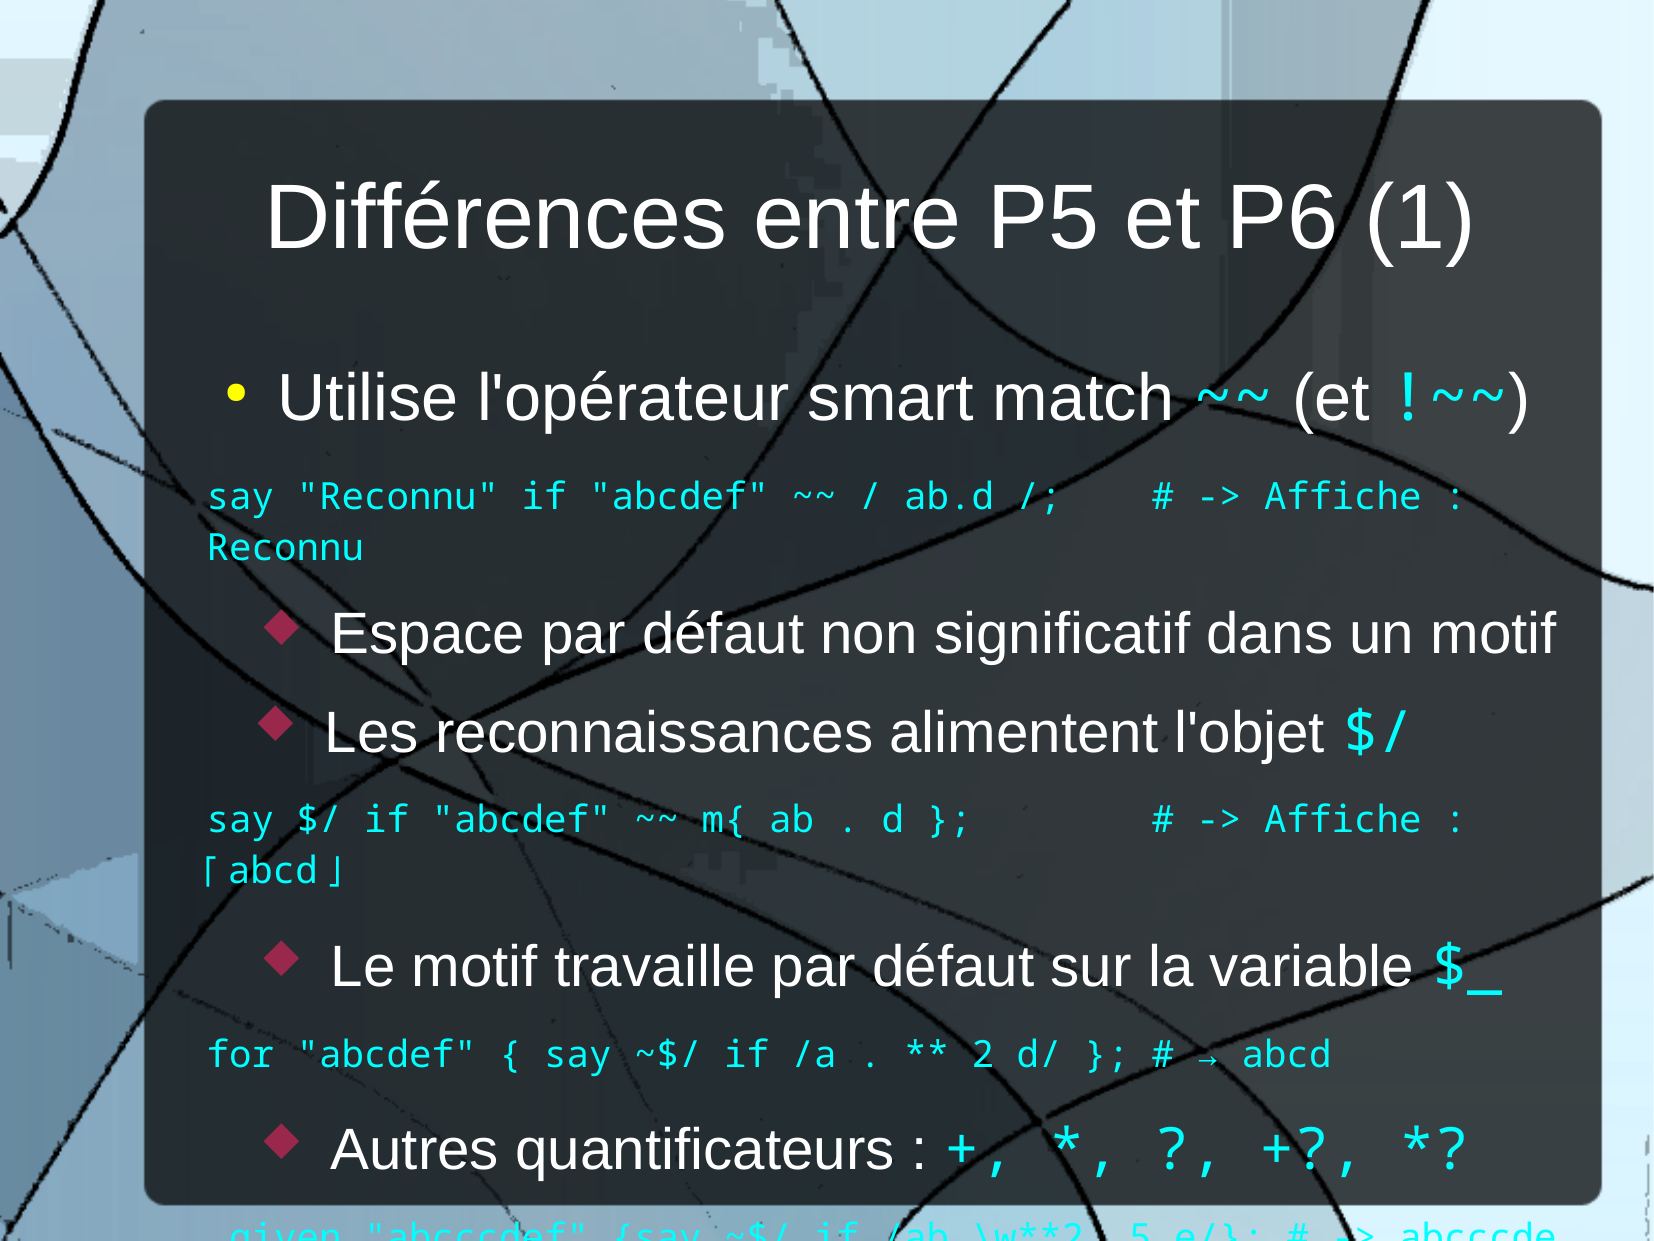

# Différences entre P5 et P6 (1)
Utilise l'opérateur smart match ~~ (et !~~)
say "Reconnu" if "abcdef" ~~ / ab.d /; # -> Affiche : Reconnu
Espace par défaut non significatif dans un motif
Les reconnaissances alimentent l'objet $/
say $/ if "abcdef" ~~ m{ ab . d }; # -> Affiche : ｢abcd｣
Le motif travaille par défaut sur la variable $_
for "abcdef" { say ~$/ if /a . ** 2 d/ }; # → abcd
Autres quantificateurs : +, *, ?, +?, *?
 given "abcccdef" {say ~$/ if /ab \w**2..5 e/}; # -> abcccde